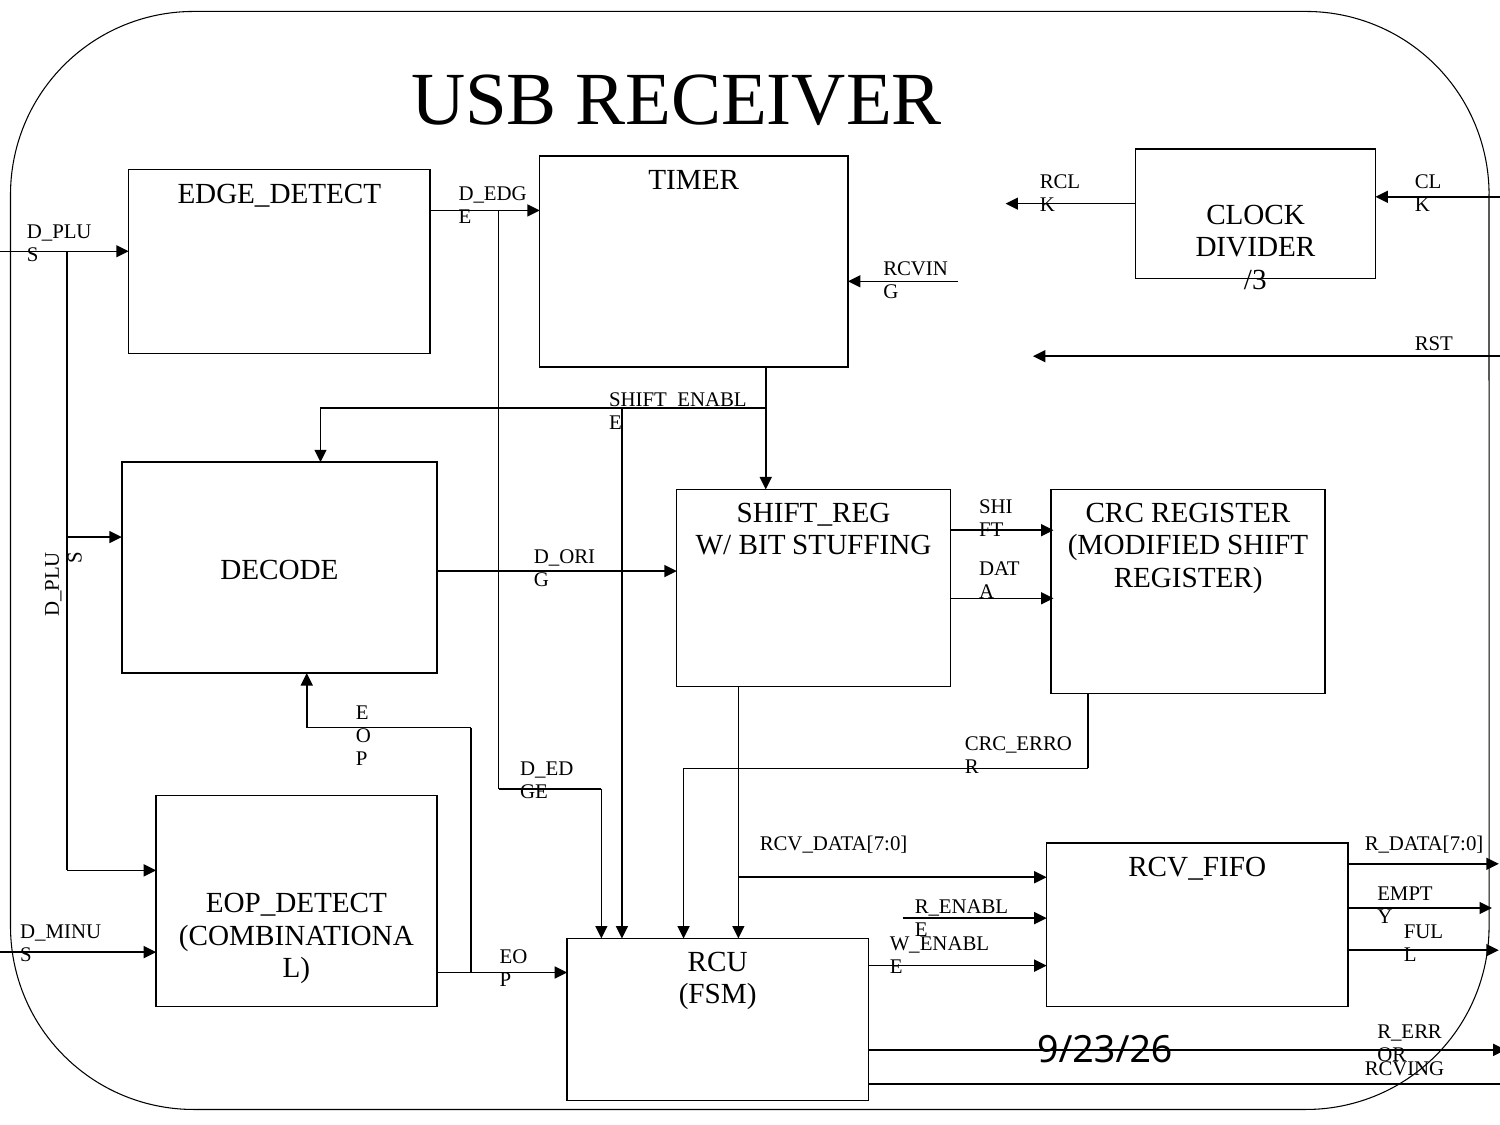

USB RECEIVER
CLOCK DIVIDER
/3
TIMER
RCLK
CLK
EDGE_DETECT
D_EDGE
D_PLUS
RCVING
RST
SHIFT_ENABLE
DECODE
SHIFT
SHIFT_REG
W/ BIT STUFFING
CRC REGISTER
(MODIFIED SHIFT
REGISTER)
D_ORIG
DATA
D_PLUS
EOP
CRC_ERROR
D_EDGE
EOP_DETECT
(COMBINATIONAL)
RCV_DATA[7:0]
R_DATA[7:0]
RCV_FIFO
EMPTY
R_ENABLE
D_MINUS
FULL
W_ENABLE
EOP
RCU
(FSM)
R_ERROR
RCVING